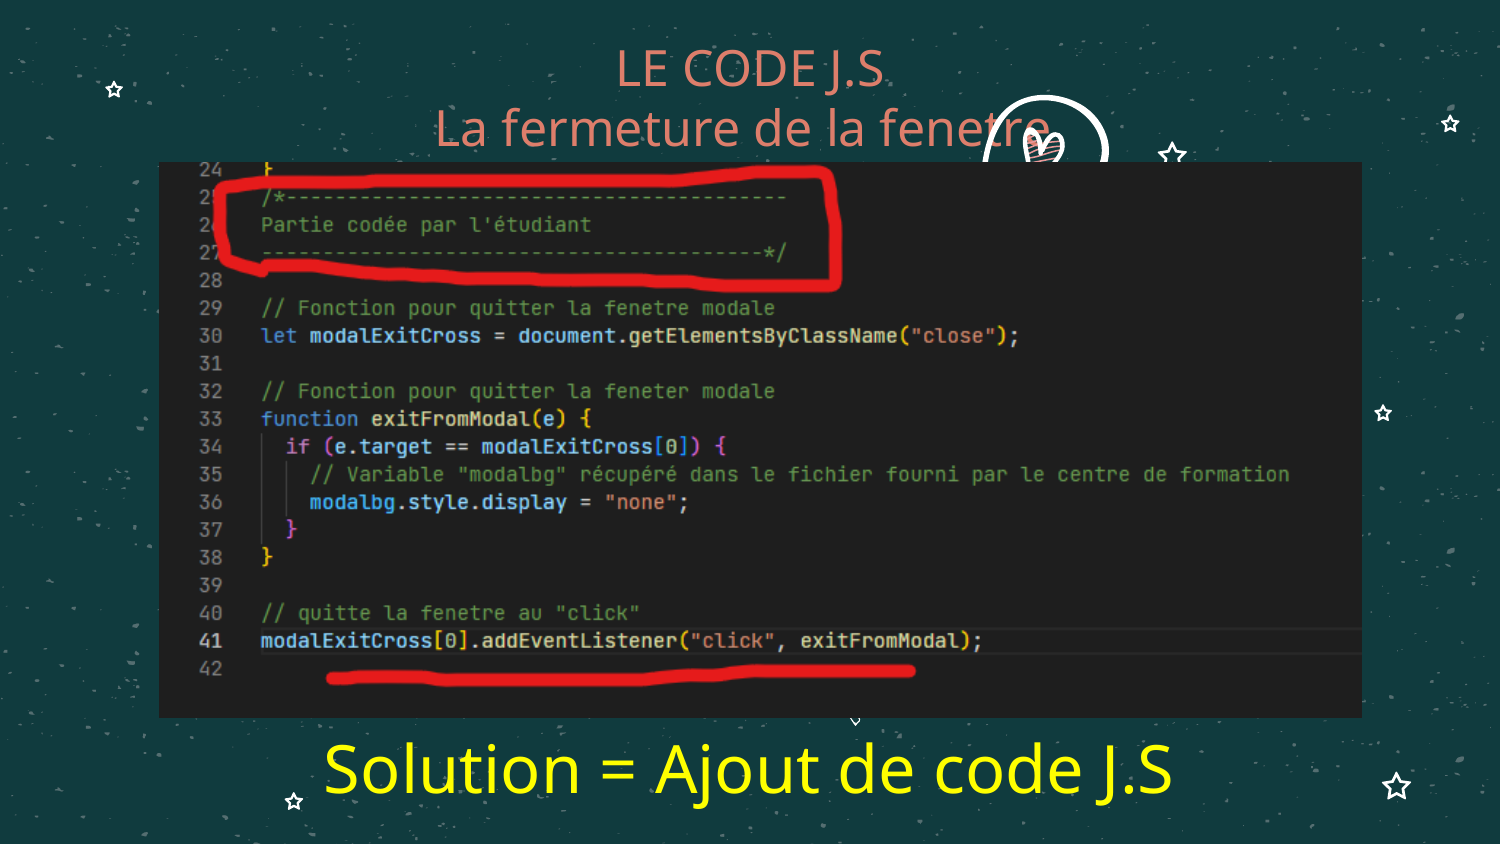

# LE CODE J.S La fermeture de la fenetre
Solution = Ajout de code J.S